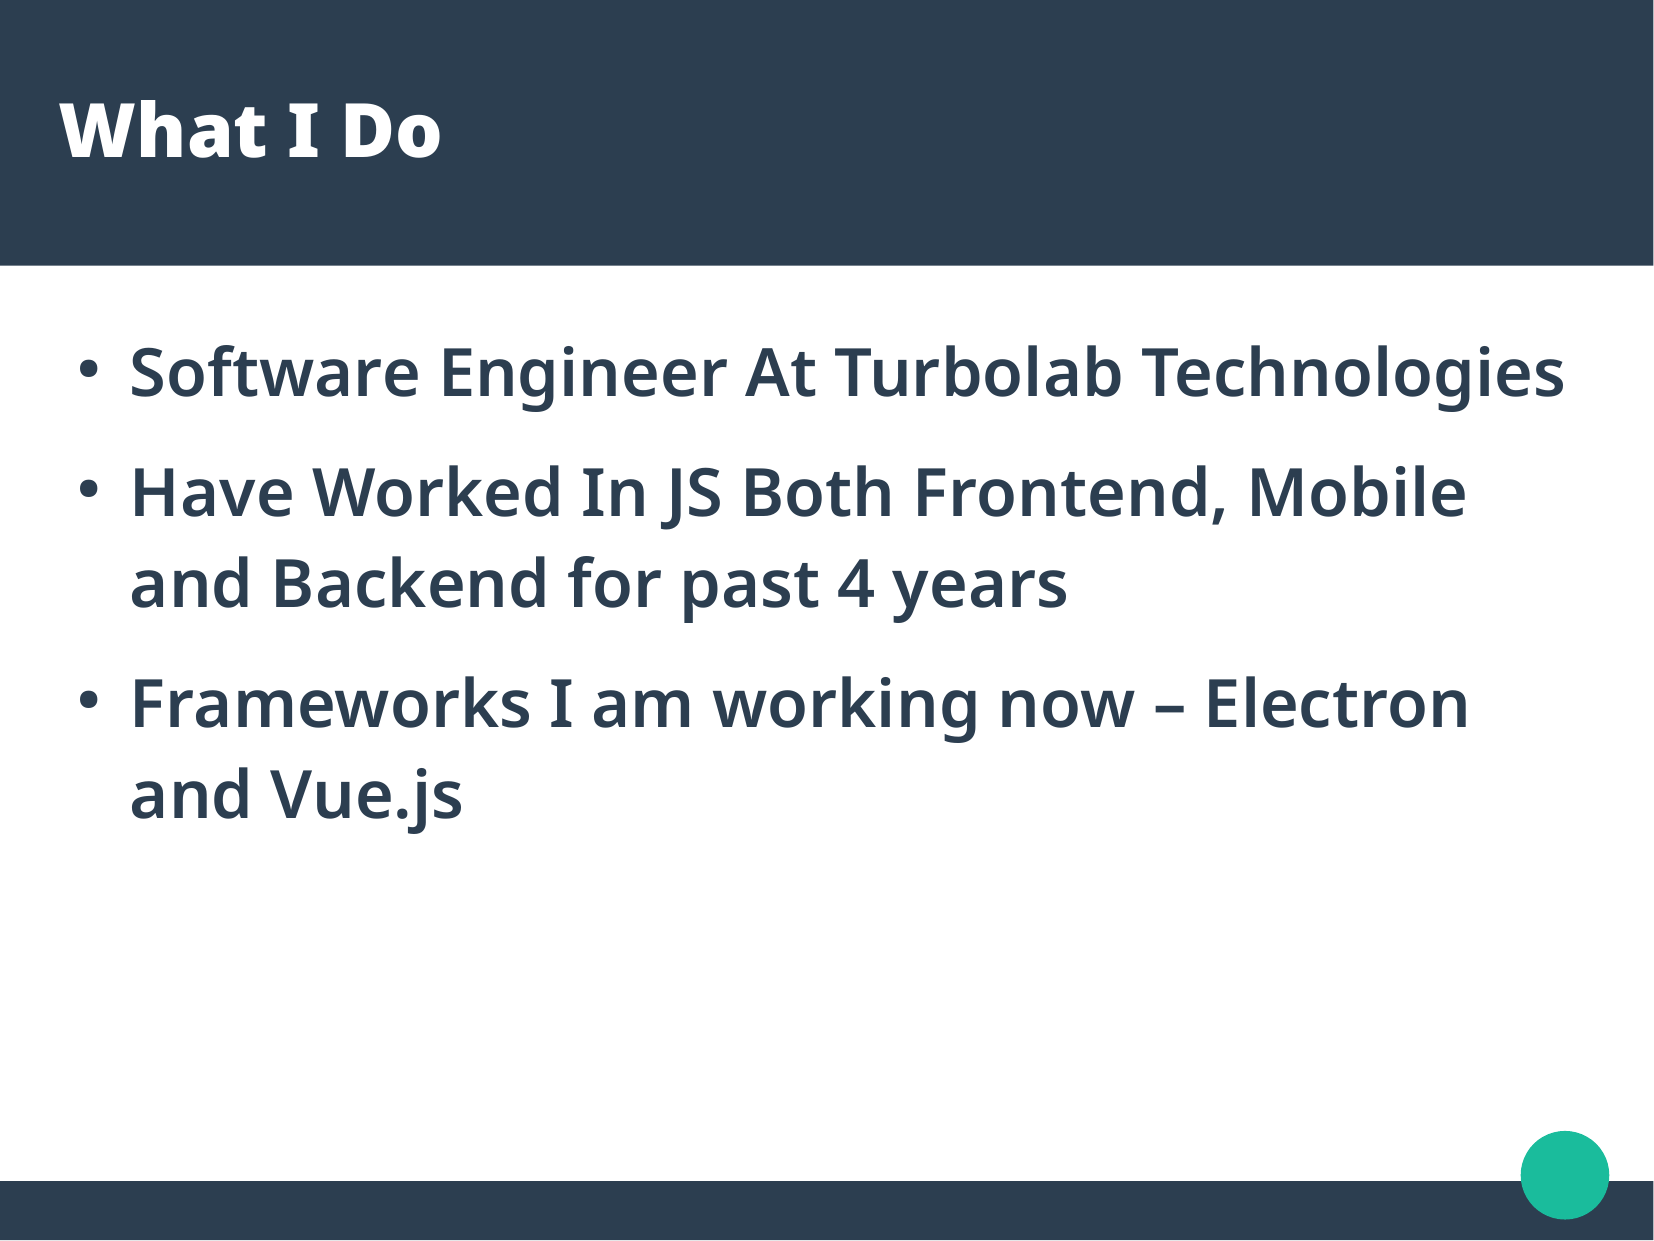

# What I Do
Software Engineer At Turbolab Technologies
Have Worked In JS Both Frontend, Mobile and Backend for past 4 years
Frameworks I am working now – Electron and Vue.js